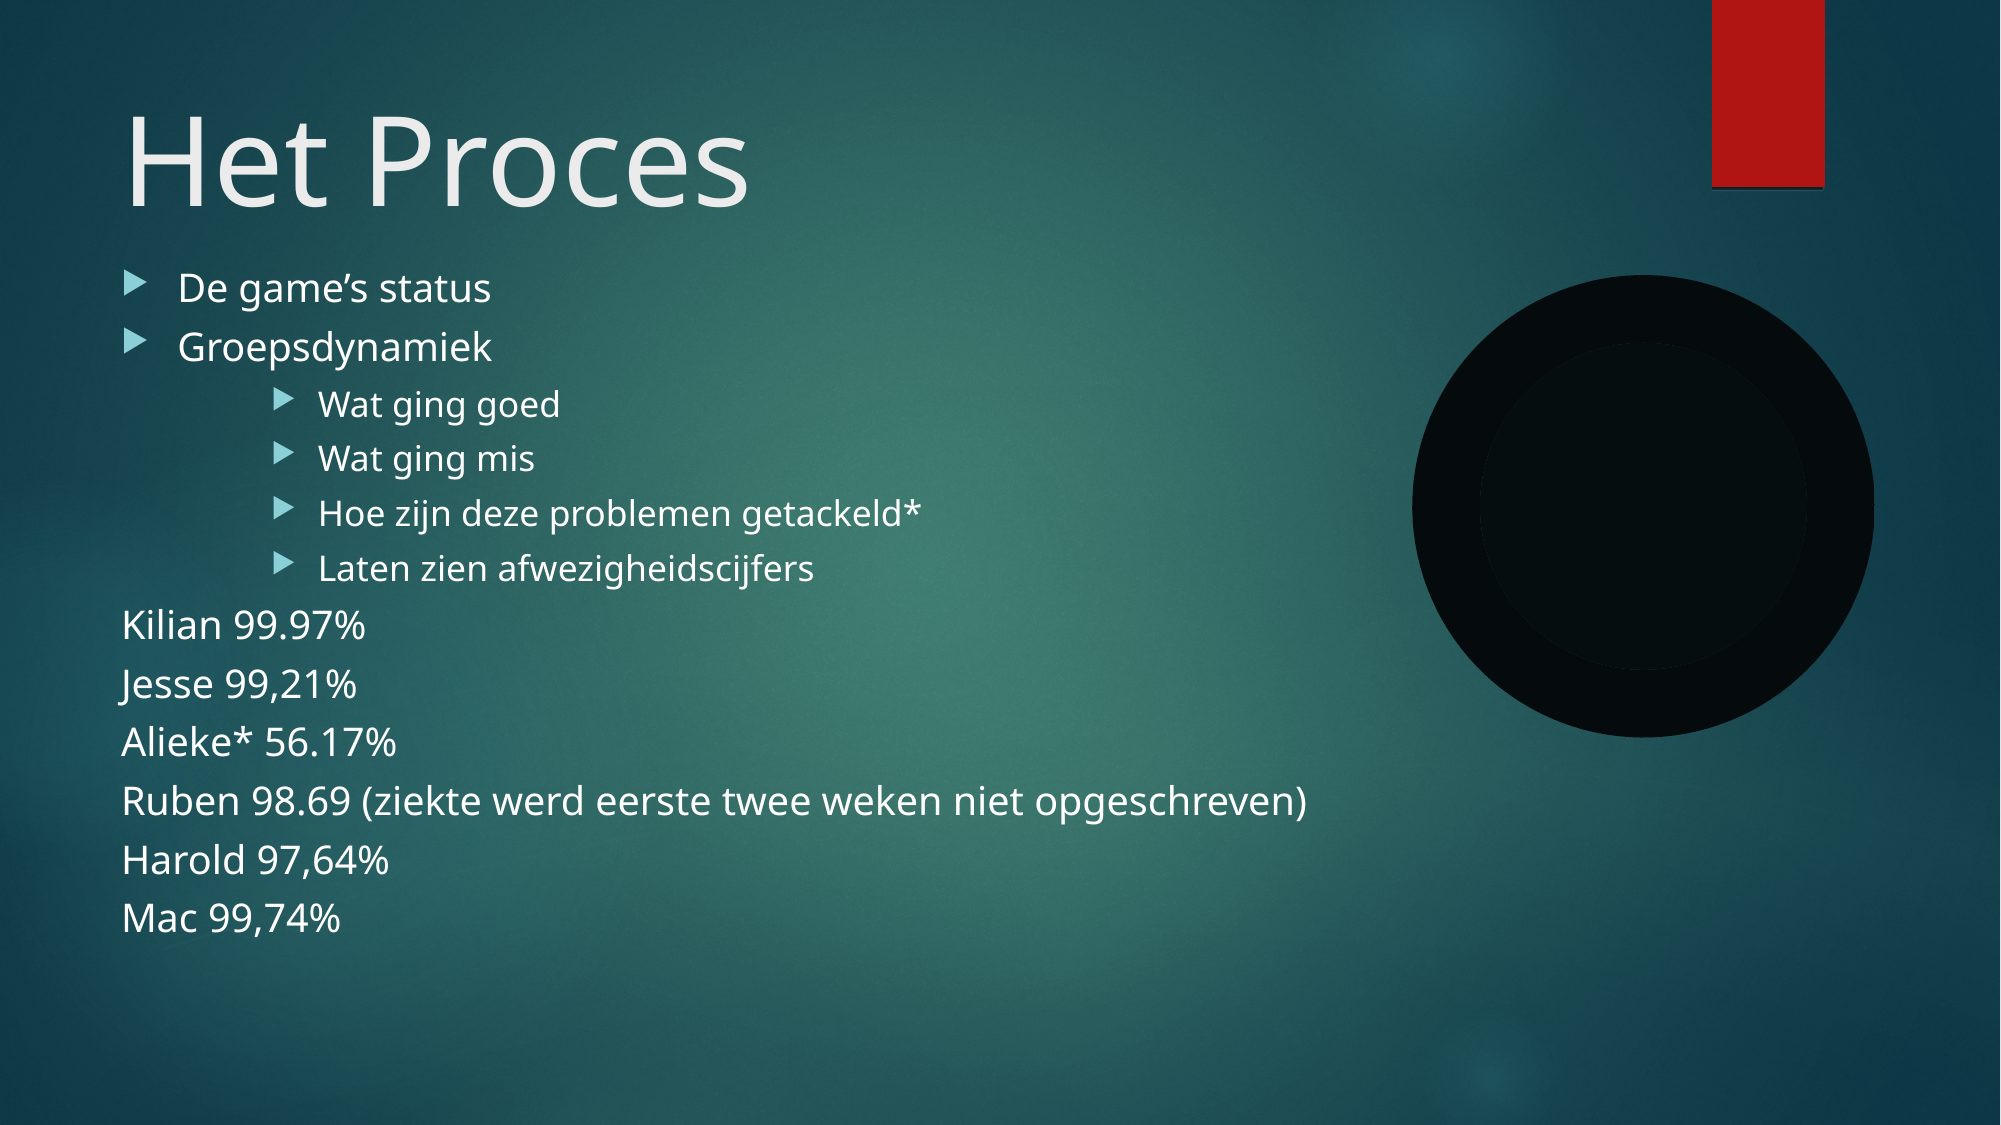

# Het Proces
De game’s status
Groepsdynamiek
Wat ging goed
Wat ging mis
Hoe zijn deze problemen getackeld*
Laten zien afwezigheidscijfers
Kilian 99.97%
Jesse 99,21%
Alieke* 56.17%
Ruben 98.69 (ziekte werd eerste twee weken niet opgeschreven)
Harold 97,64%
Mac 99,74%